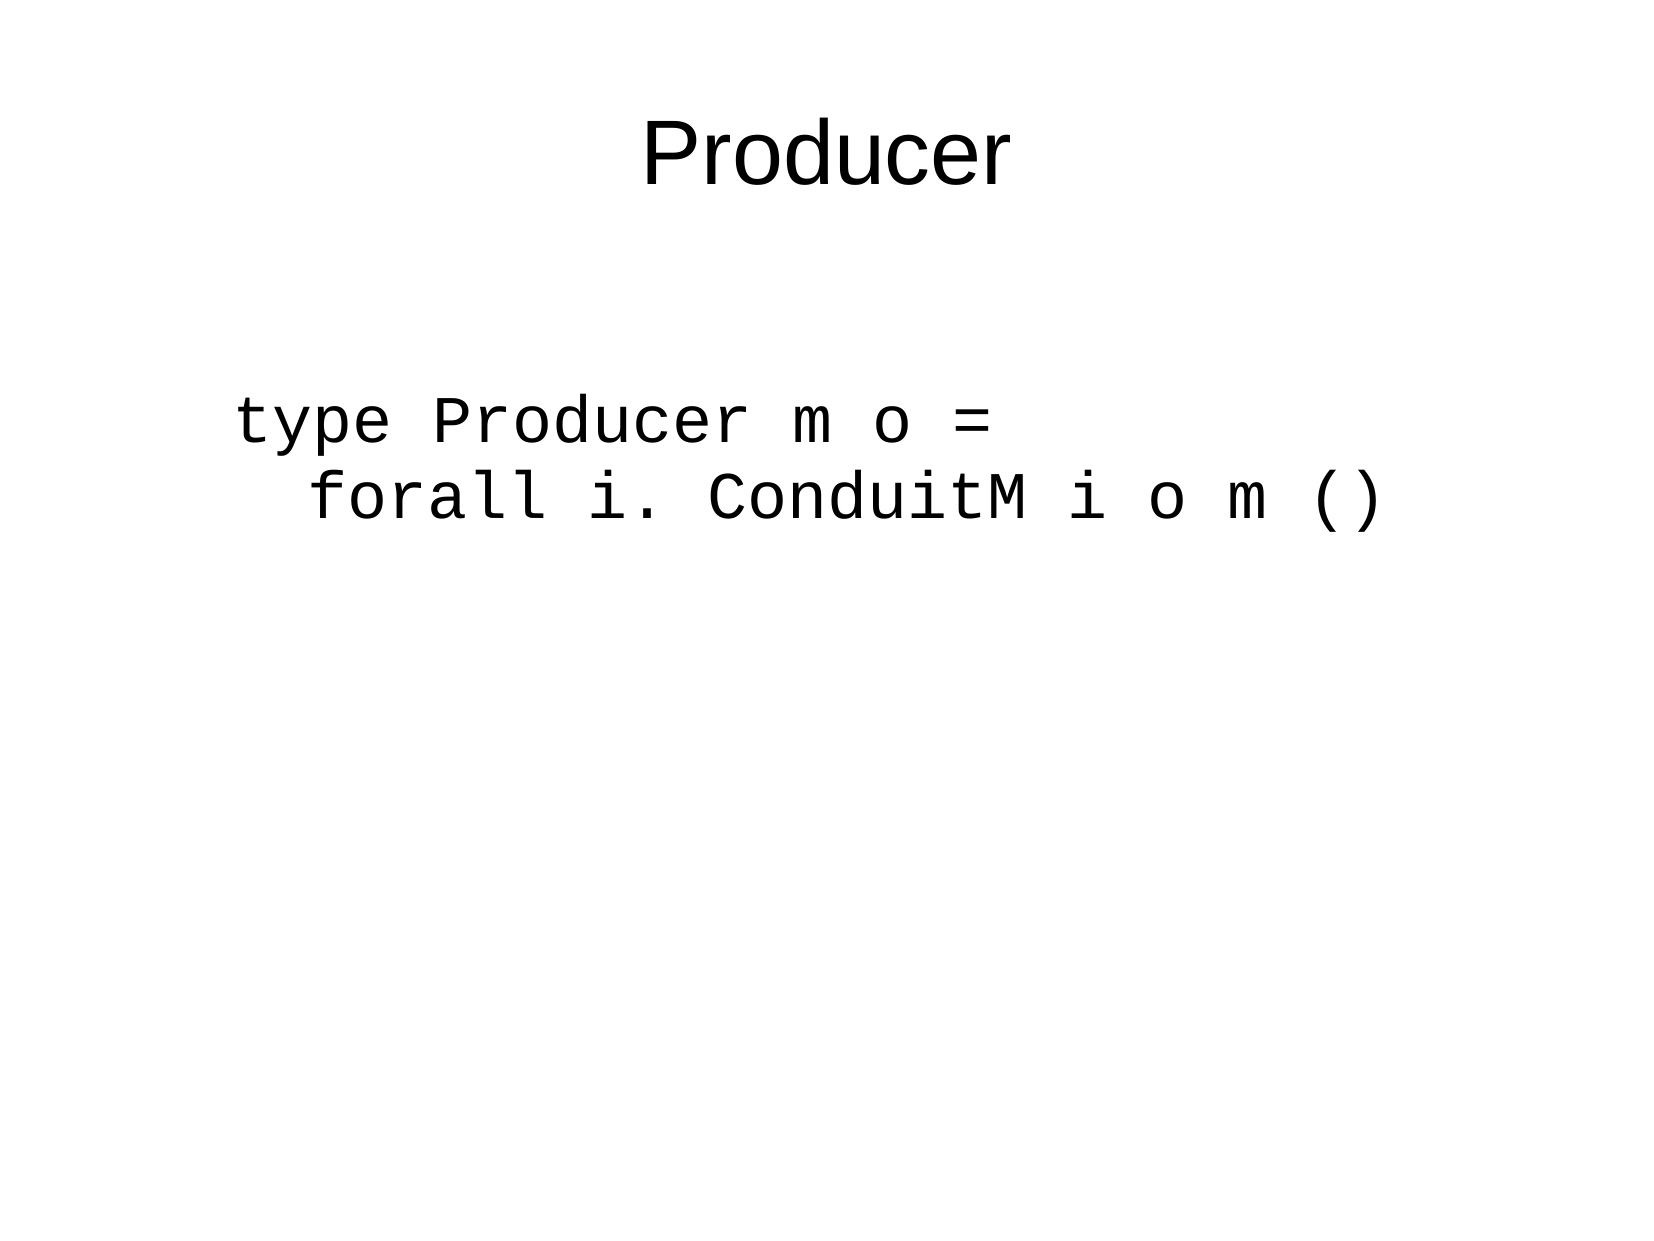

# Producer
		type Producer m o =
			forall i. ConduitM i o m ()